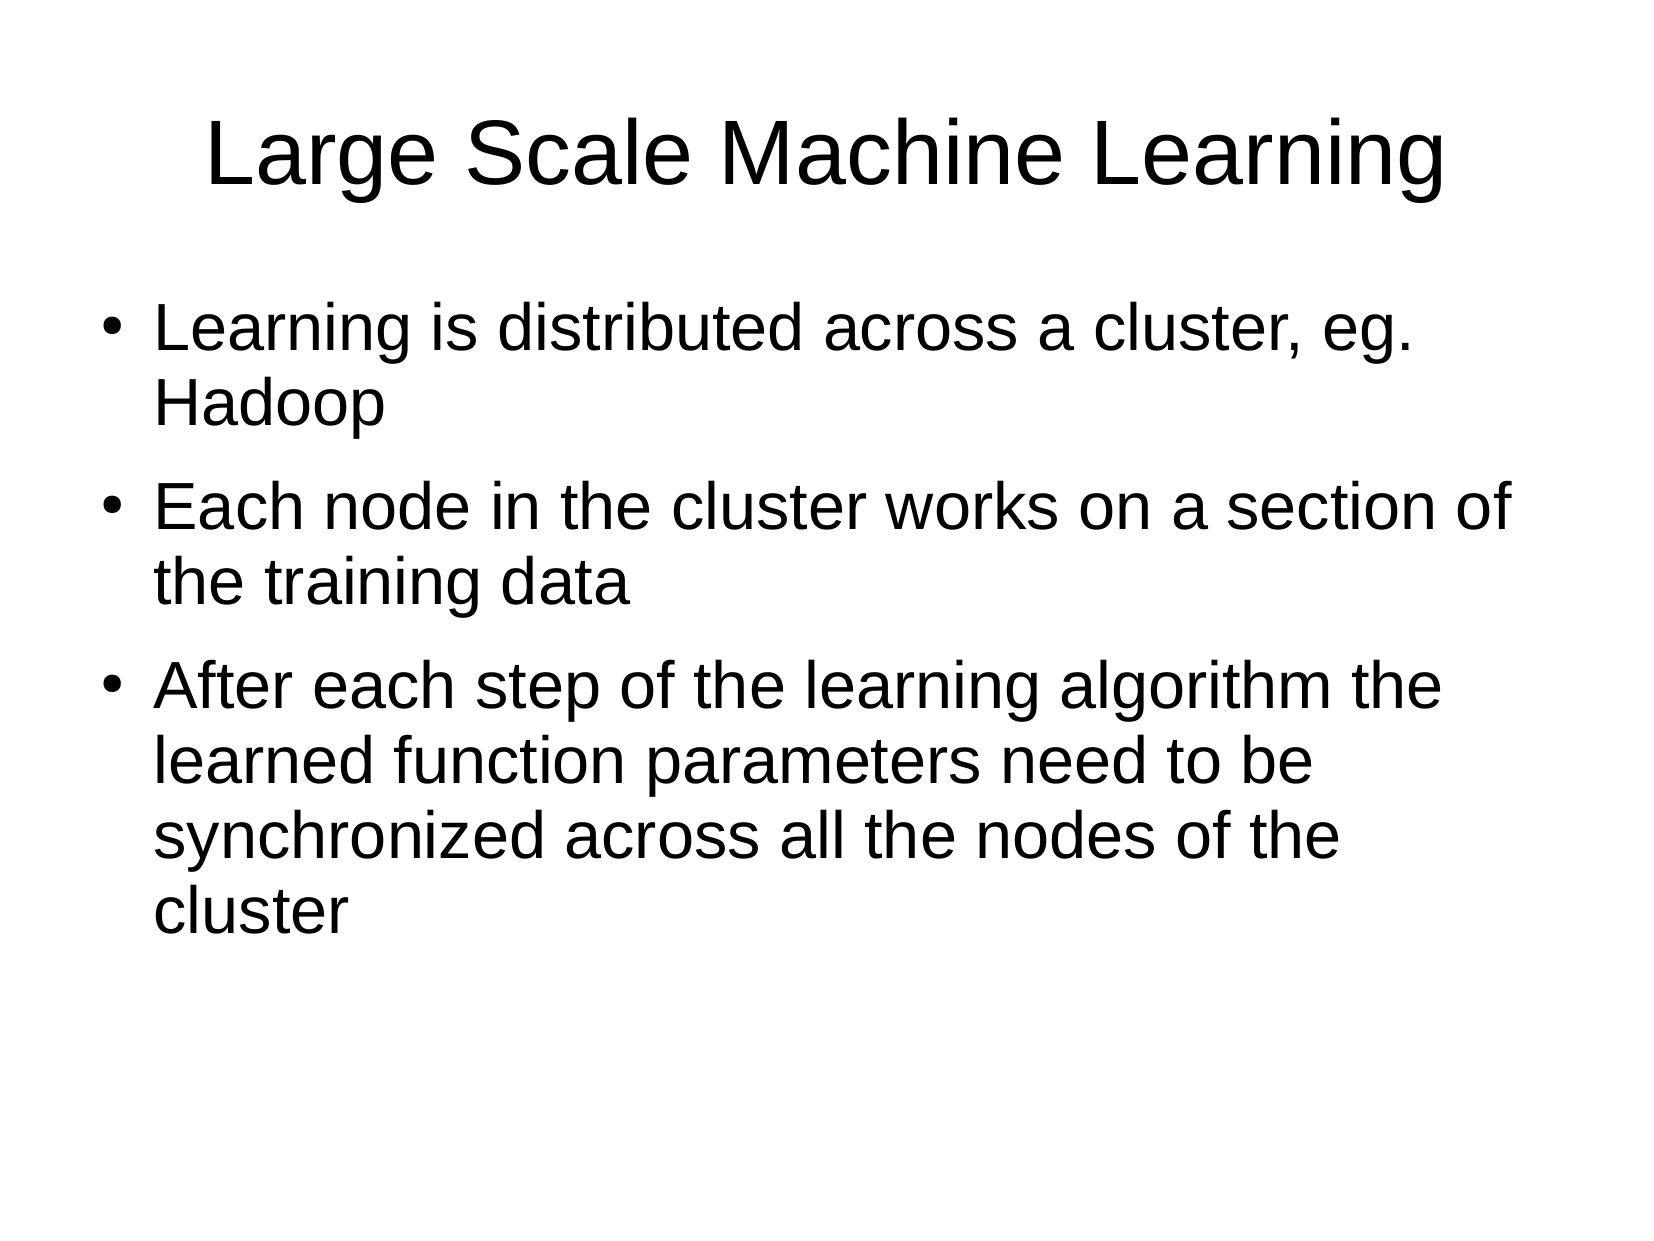

# Large Scale Machine Learning
Learning is distributed across a cluster, eg. Hadoop
Each node in the cluster works on a section of the training data
After each step of the learning algorithm the learned function parameters need to be synchronized across all the nodes of the cluster